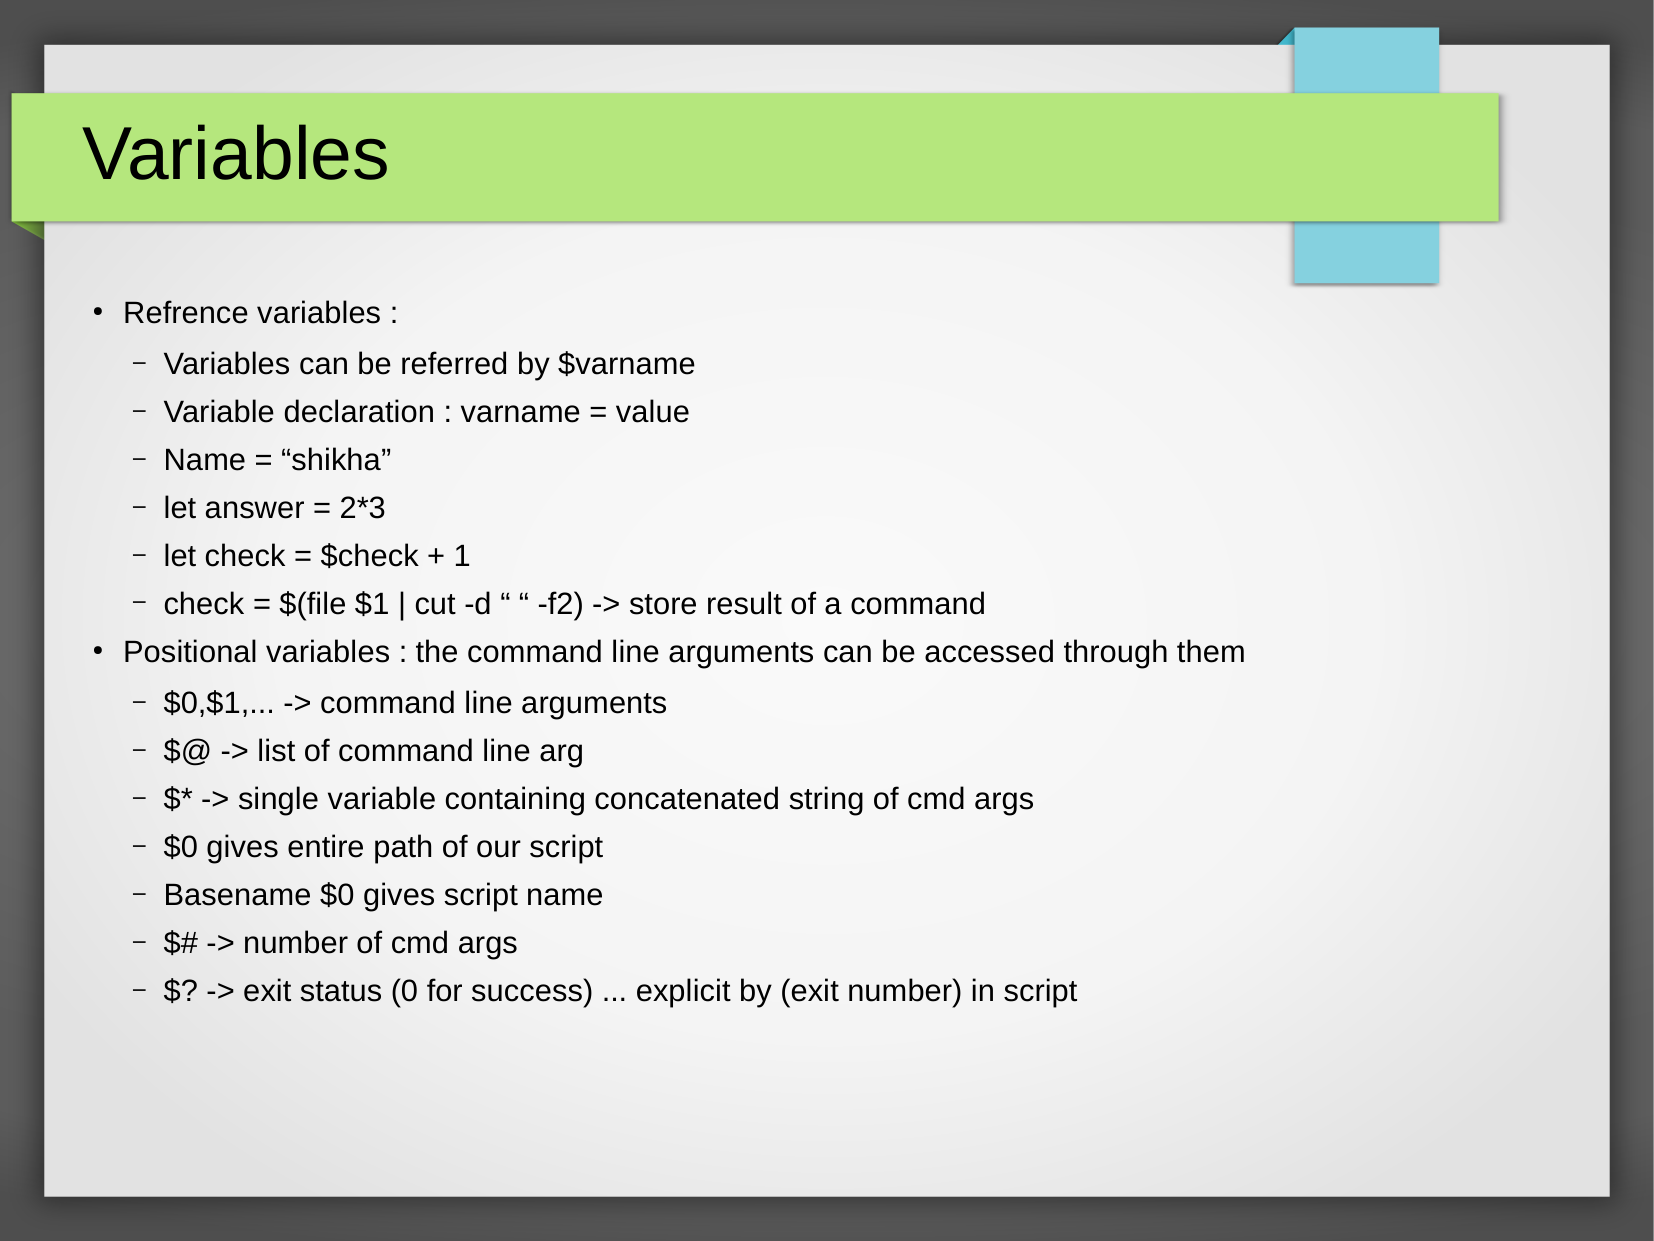

# Variables
Refrence variables :
Variables can be referred by $varname
Variable declaration : varname = value
Name = “shikha”
let answer = 2*3
let check = $check + 1
check = $(file $1 | cut -d “ “ -f2) -> store result of a command
Positional variables : the command line arguments can be accessed through them
$0,$1,... -> command line arguments
$@ -> list of command line arg
$* -> single variable containing concatenated string of cmd args
$0 gives entire path of our script
Basename $0 gives script name
$# -> number of cmd args
$? -> exit status (0 for success) ... explicit by (exit number) in script